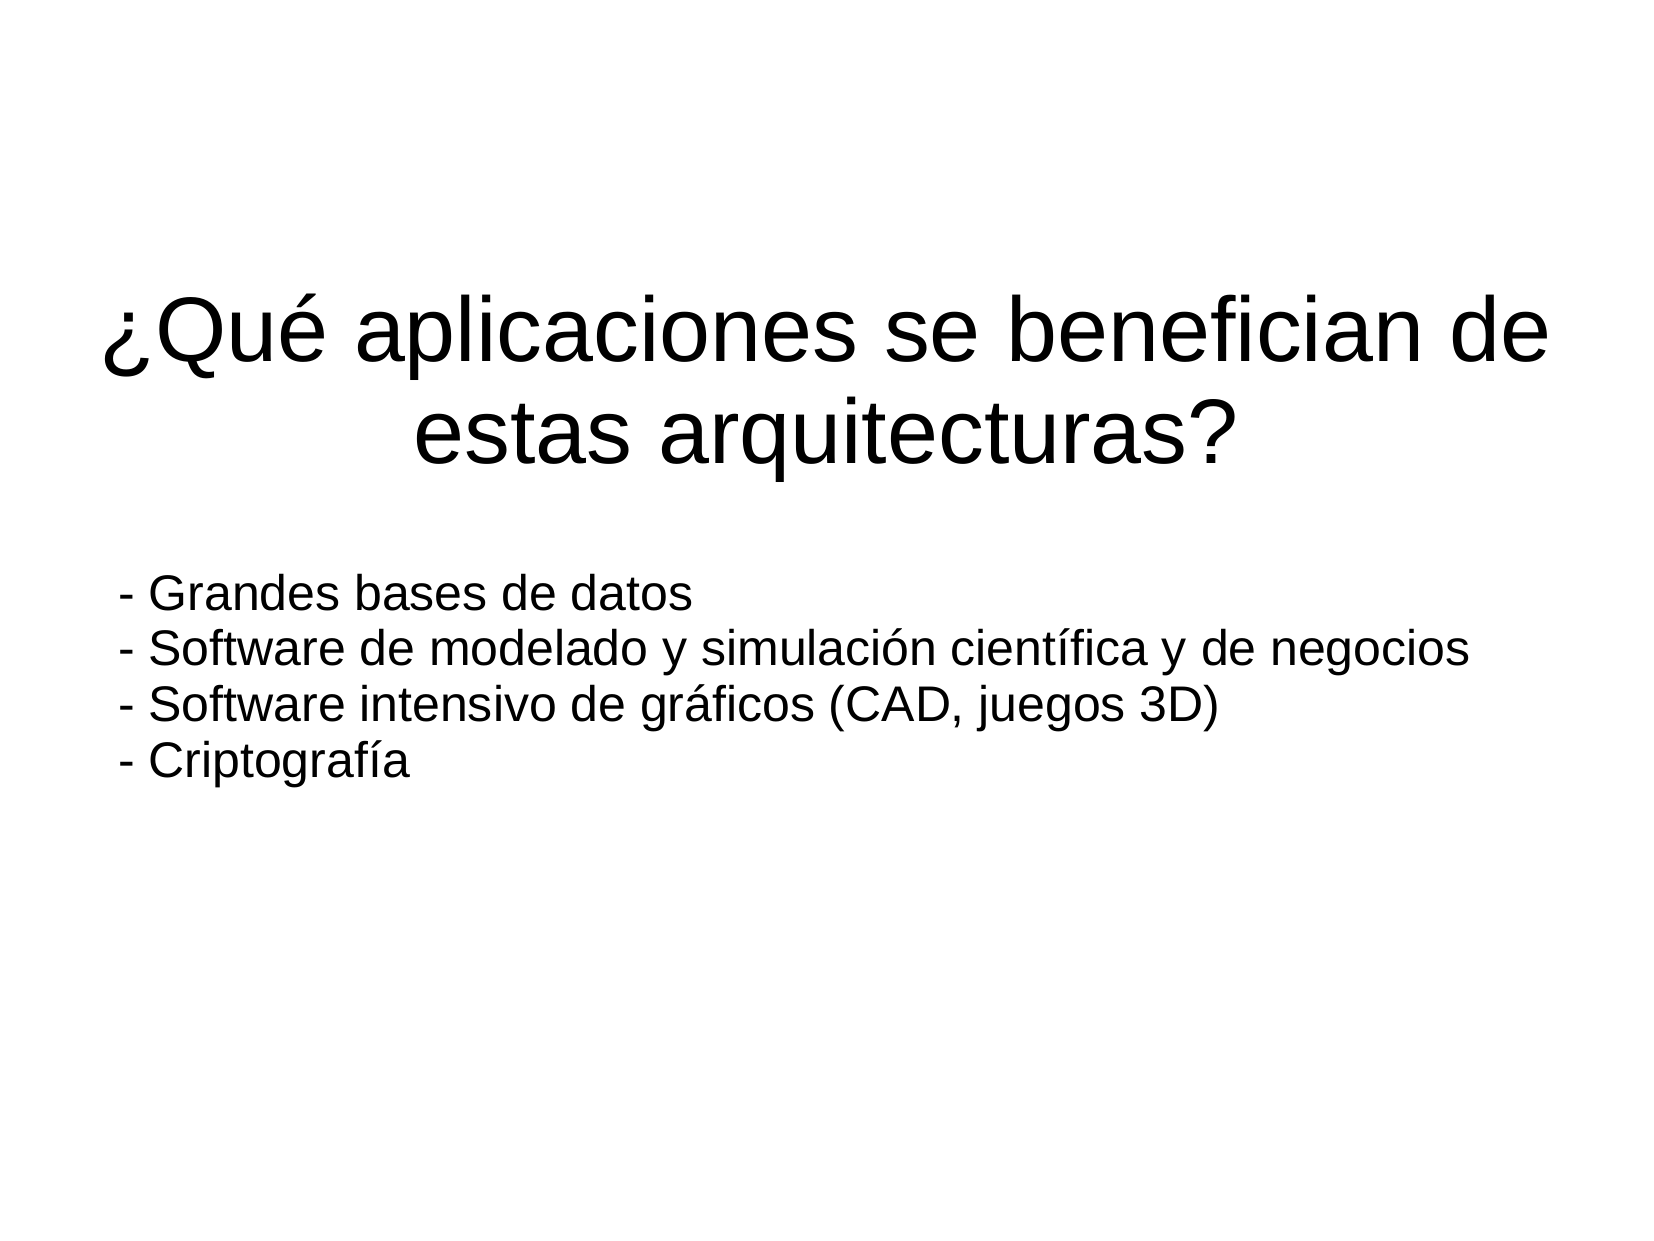

# ¿Qué aplicaciones se benefician de estas arquitecturas?
- Grandes bases de datos
- Software de modelado y simulación científica y de negocios
- Software intensivo de gráficos (CAD, juegos 3D)
- Criptografía